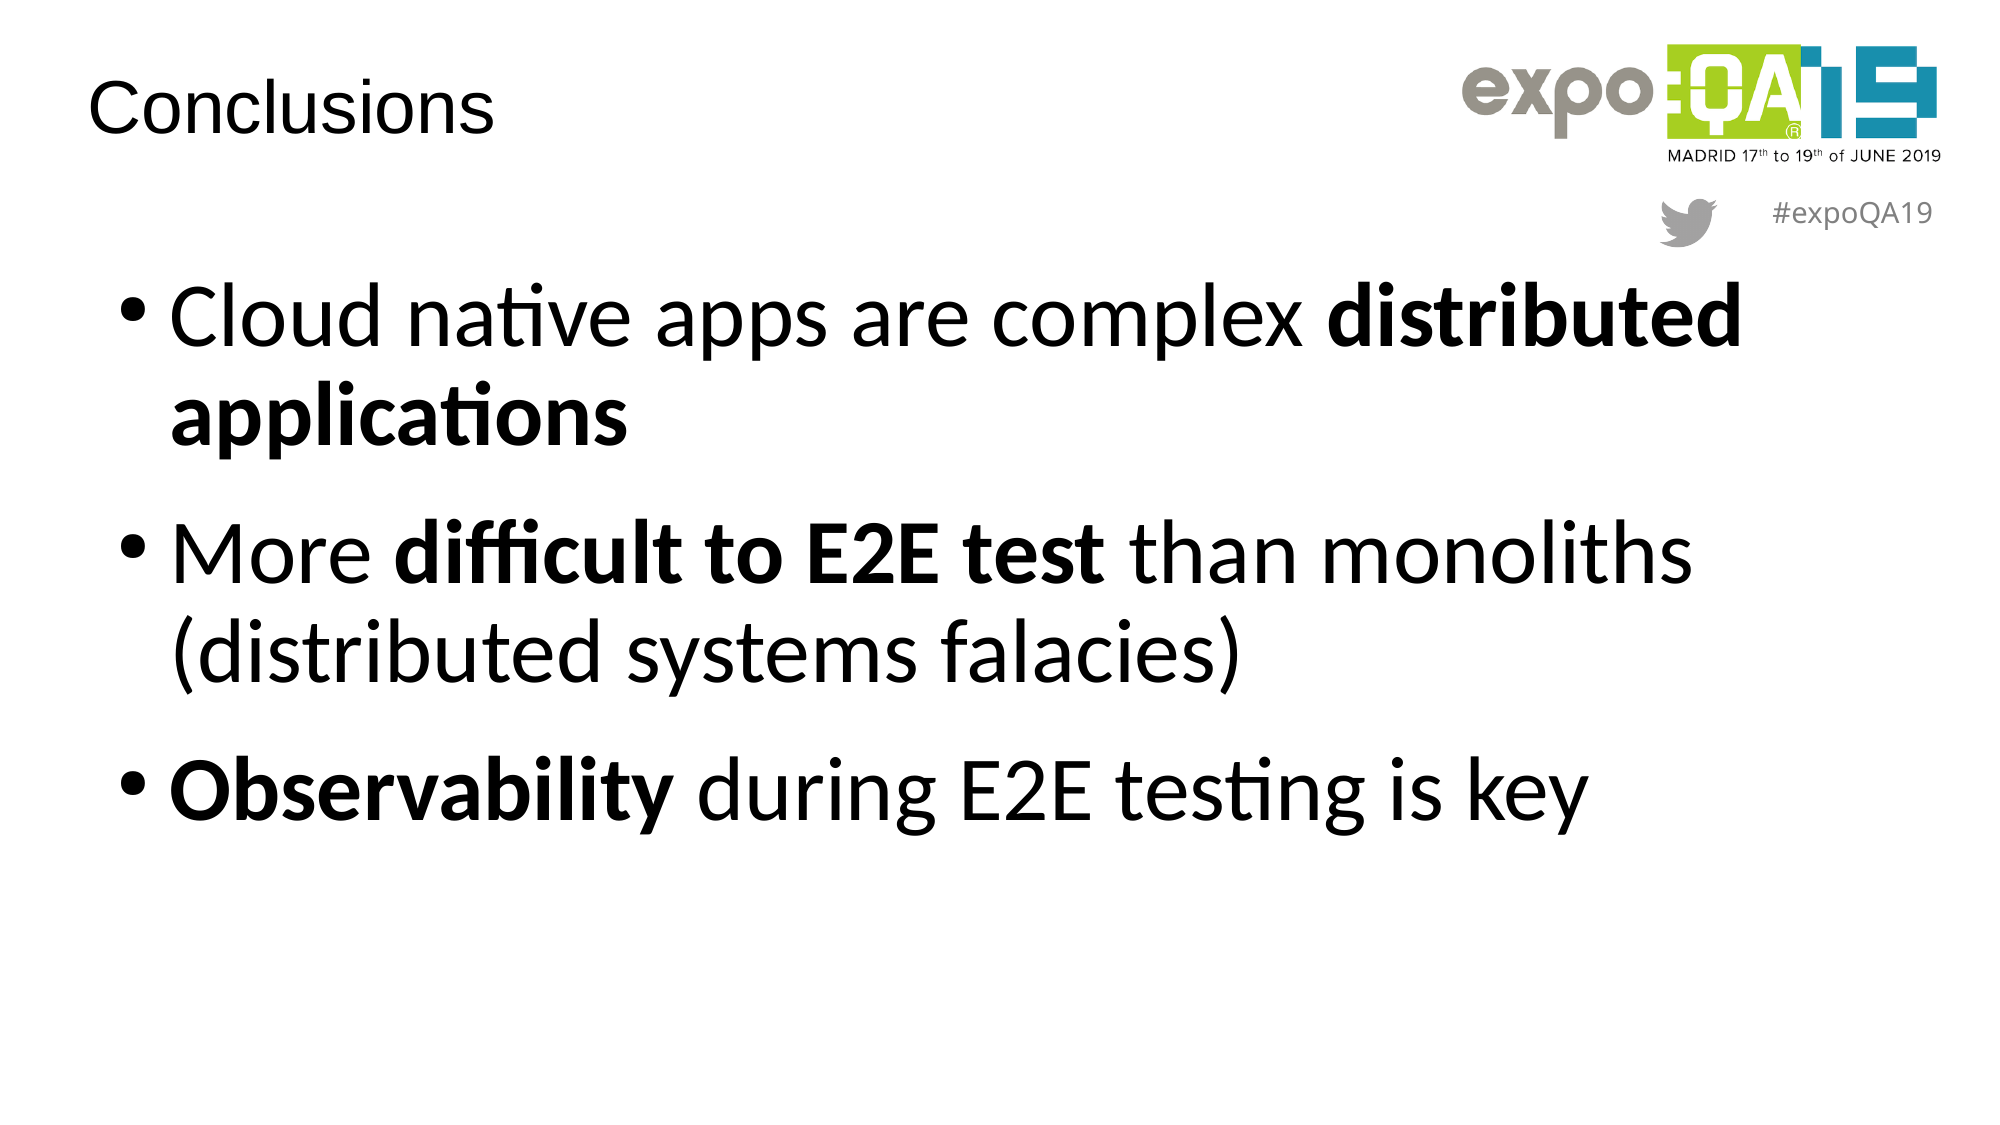

# Conclusions
Cloud native apps are complex distributed applications
More difficult to E2E test than monoliths (distributed systems falacies)
Observability during E2E testing is key